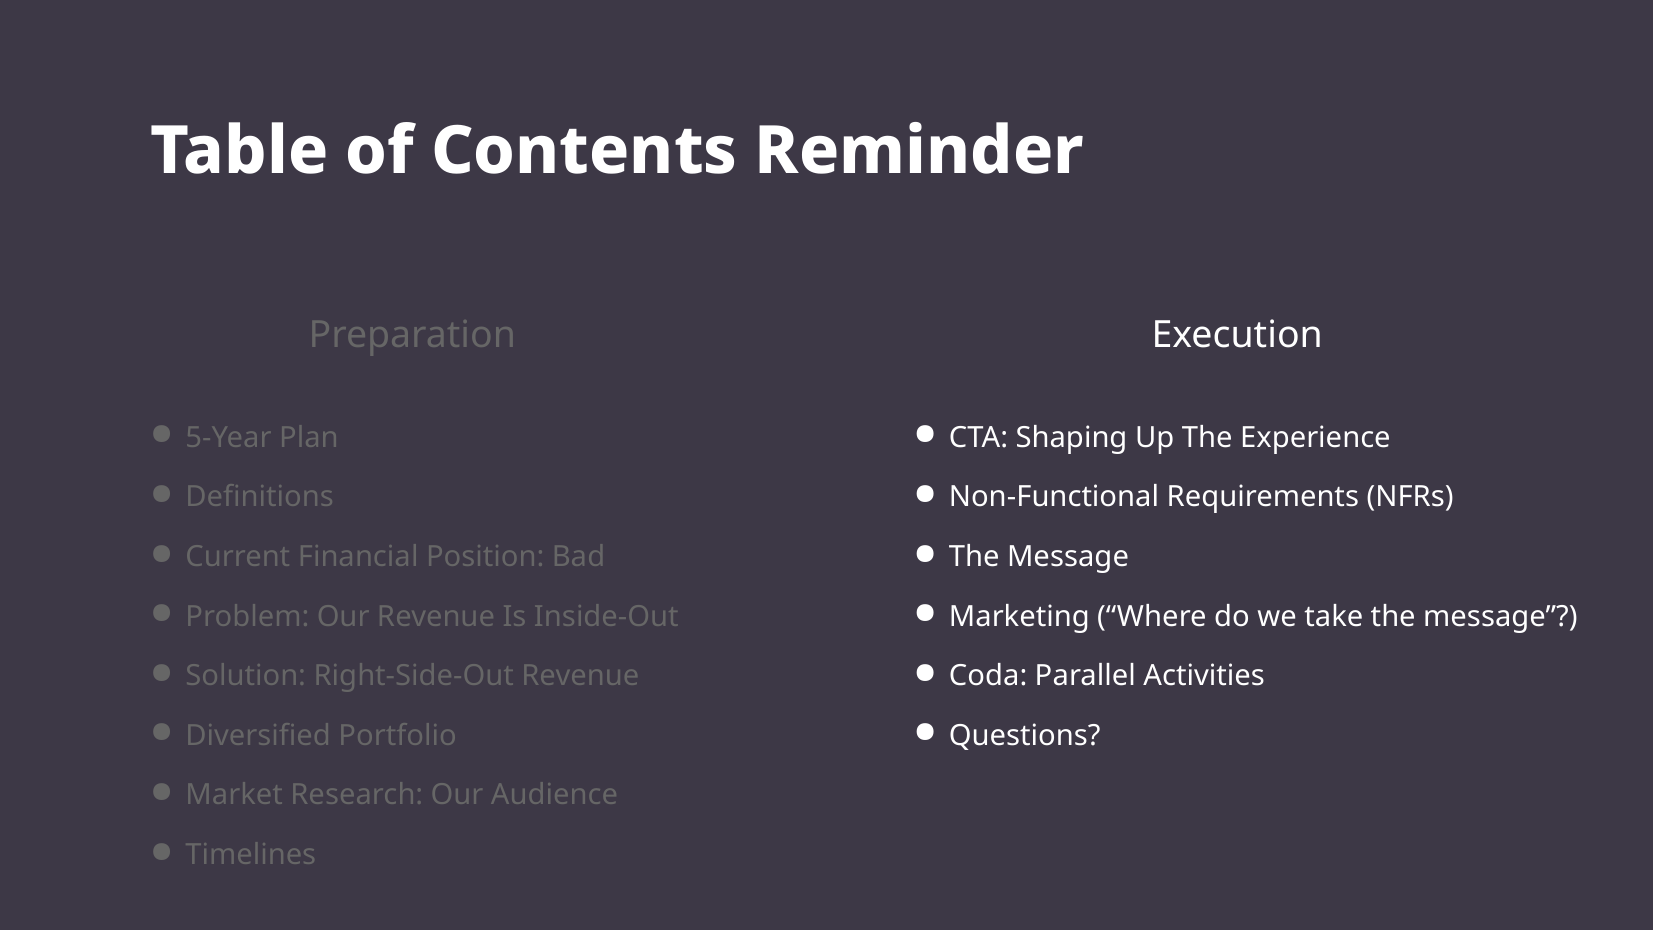

# Table of Contents Reminder
Preparation
Execution
5-Year Plan
Definitions
Current Financial Position: Bad
Problem: Our Revenue Is Inside-Out
Solution: Right-Side-Out Revenue
Diversified Portfolio
Market Research: Our Audience
Timelines
CTA: Shaping Up The Experience
Non-Functional Requirements (NFRs)
The Message
Marketing (“Where do we take the message”?)
Coda: Parallel Activities
Questions?